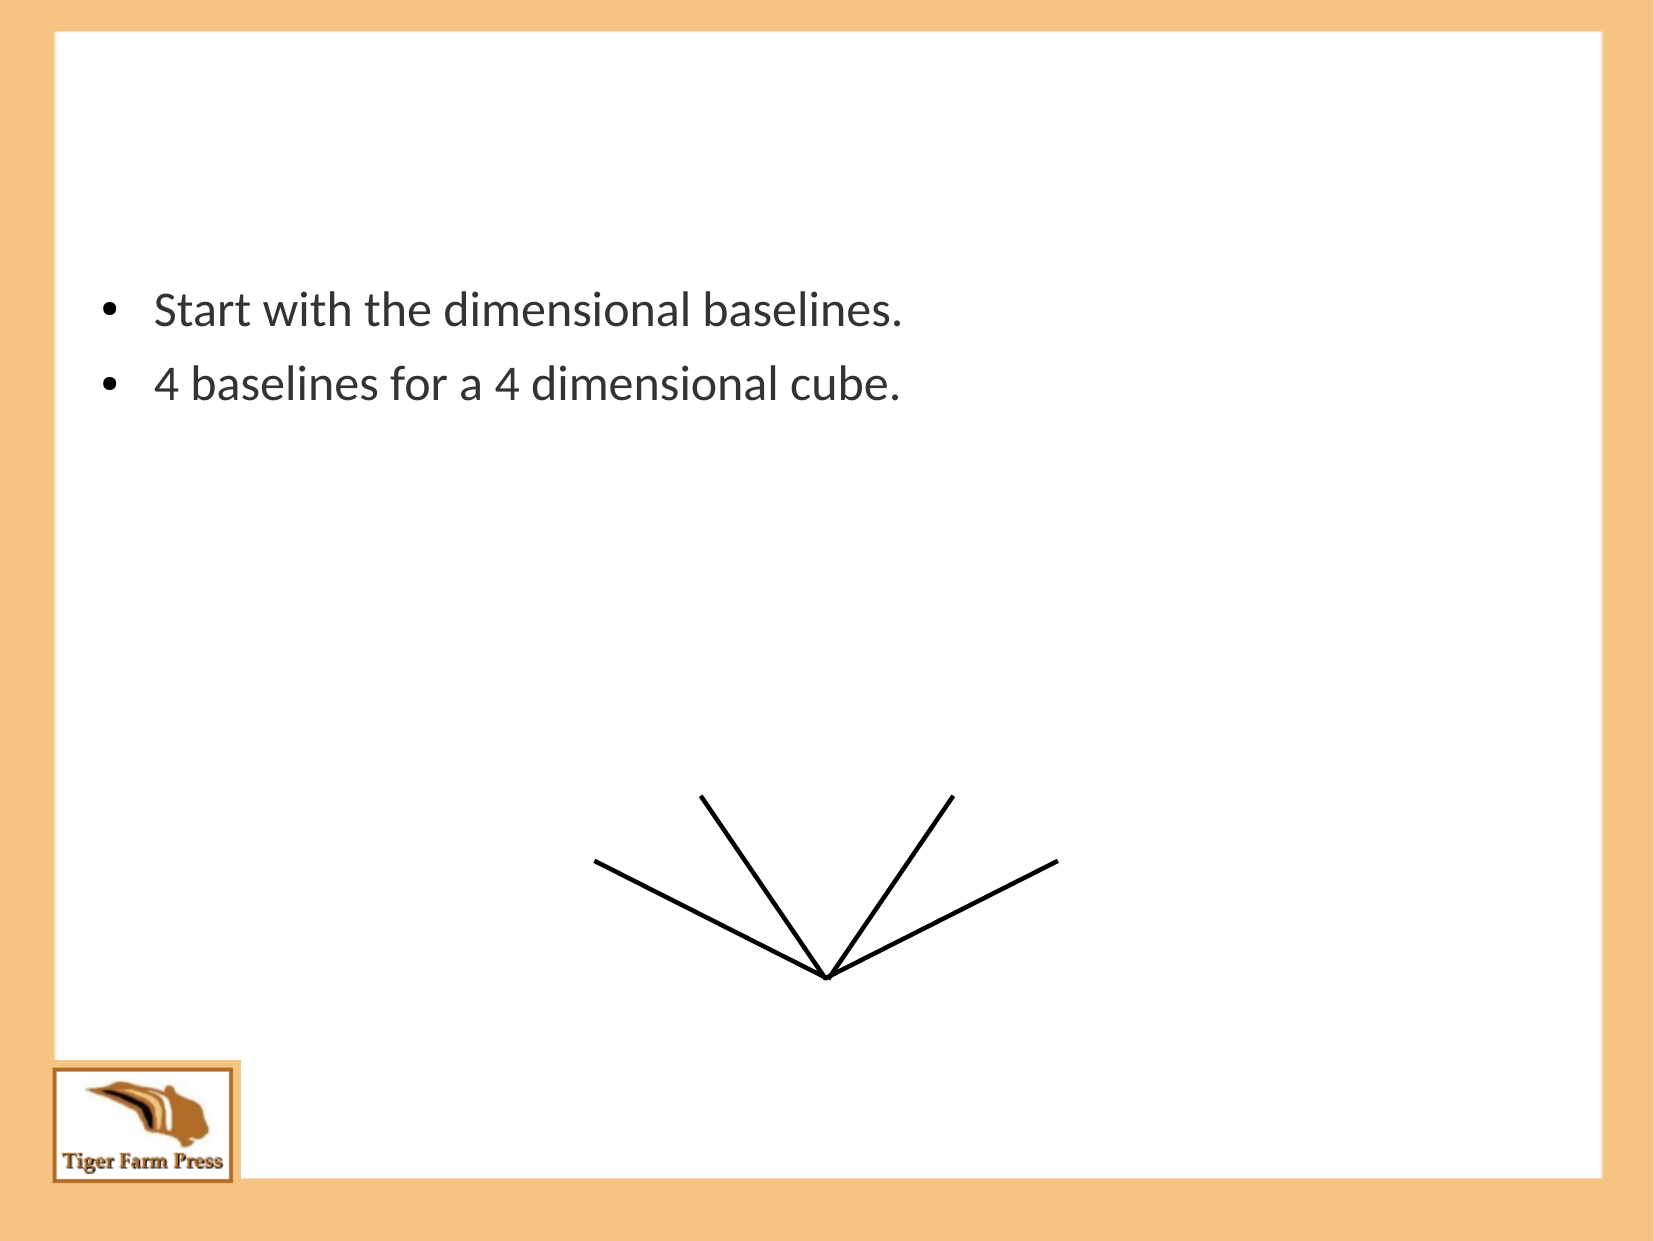

# Start with the dimensional baselines.
4 baselines for a 4 dimensional cube.